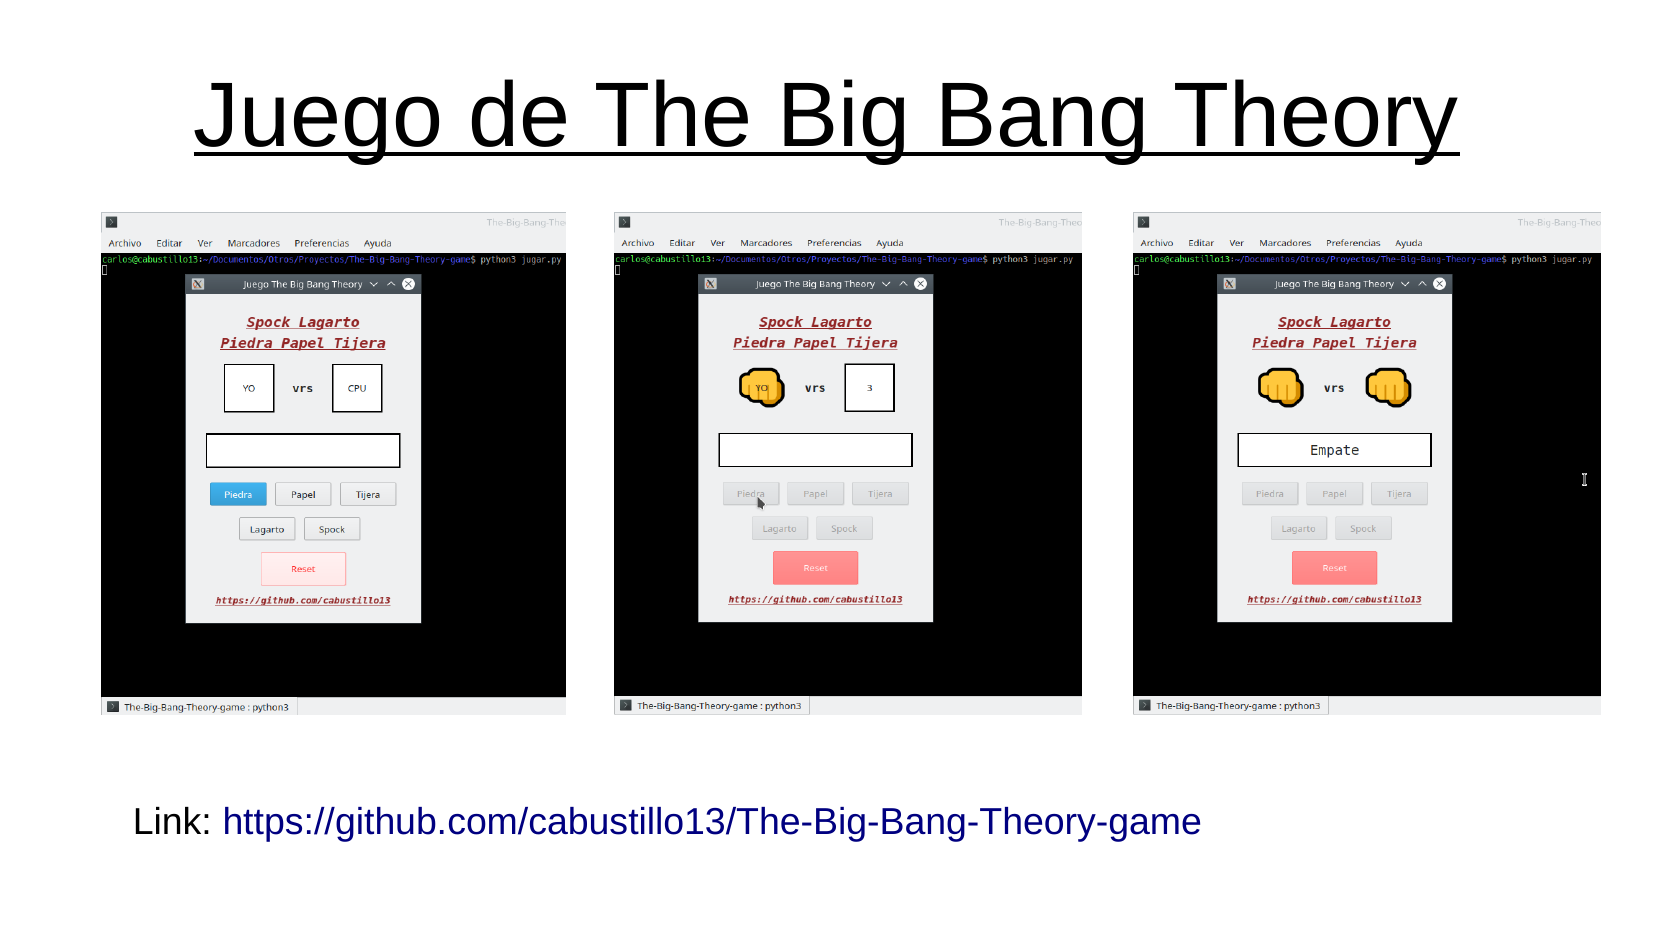

# Juego de The Big Bang Theory
Link: https://github.com/cabustillo13/The-Big-Bang-Theory-game